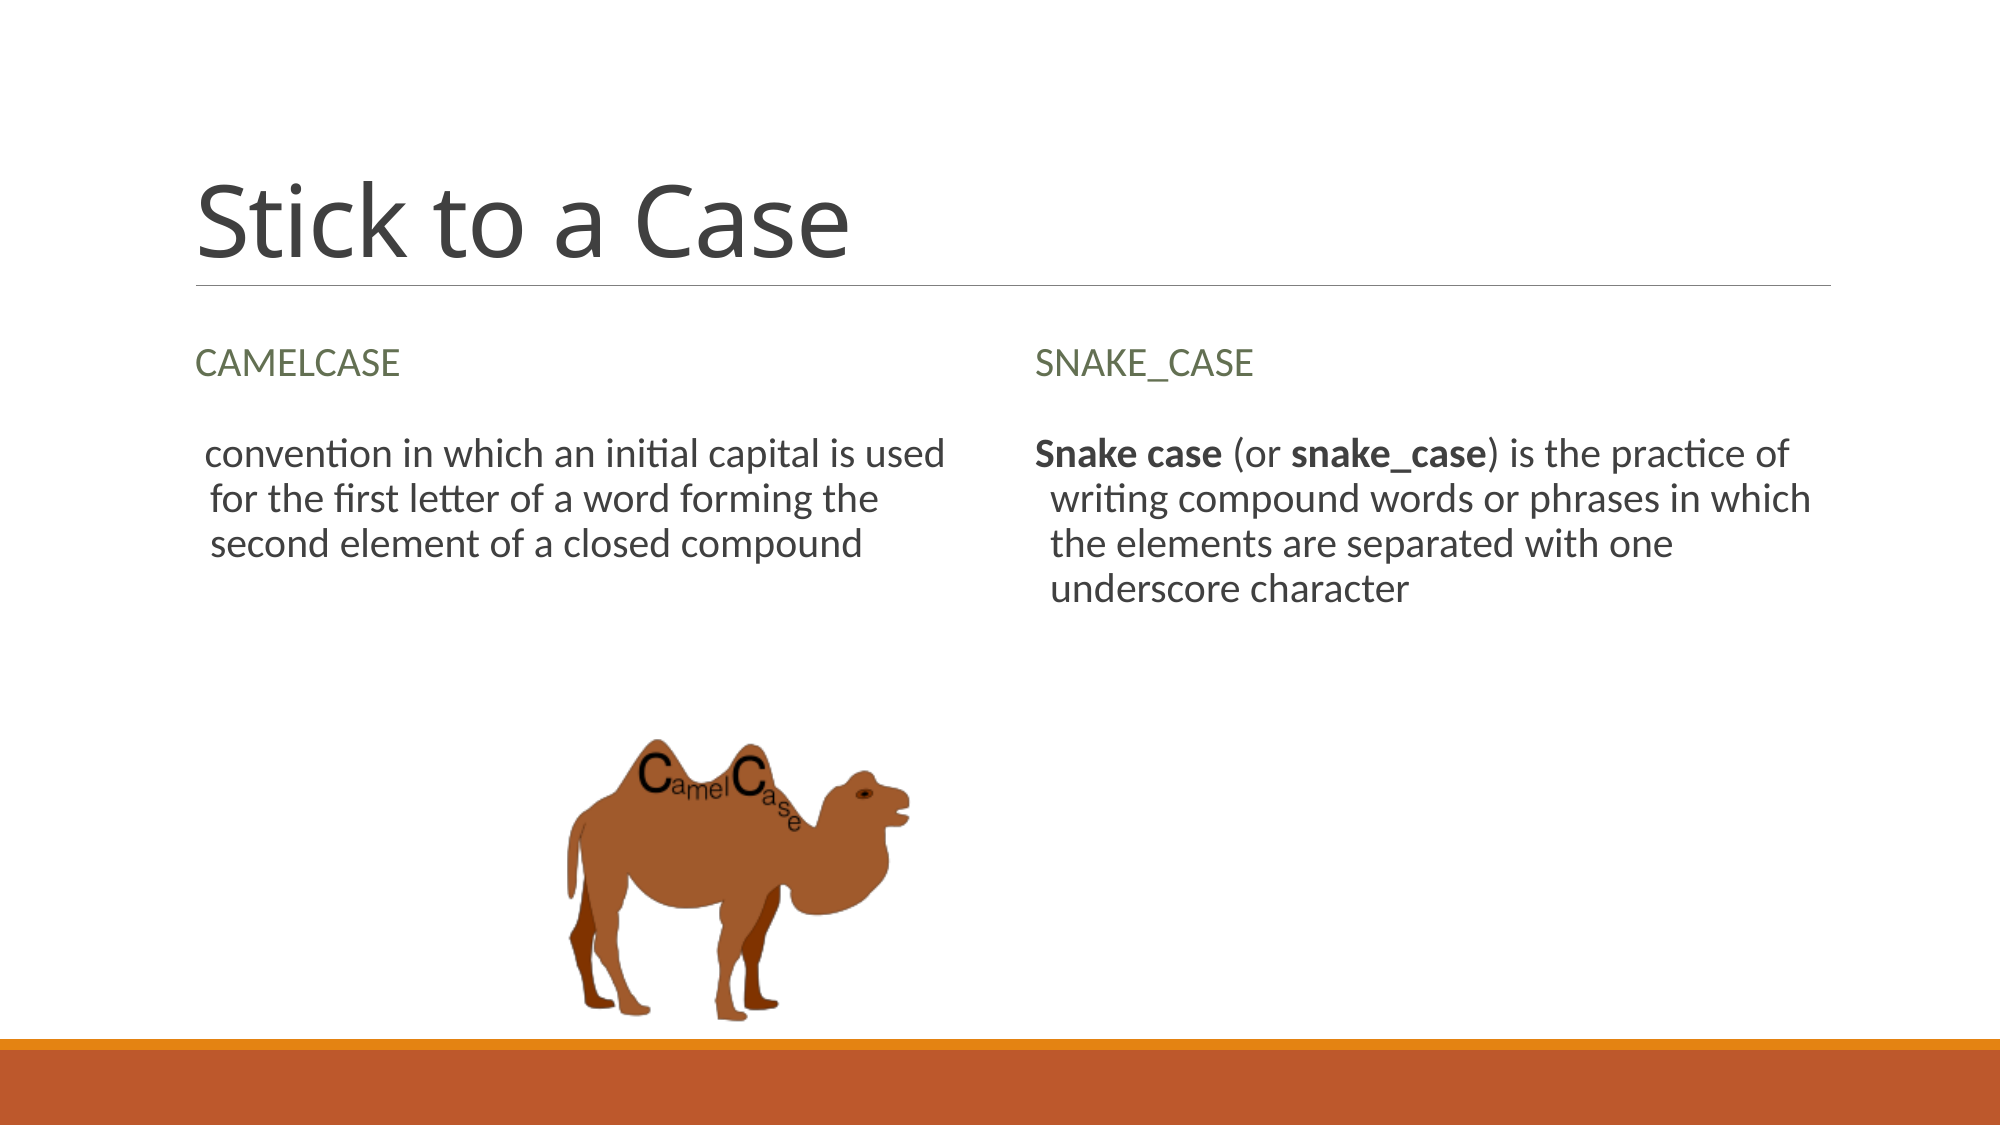

# Stick to a Case
CamelCase
snake_case
 convention in which an initial capital is used for the first letter of a word forming the second element of a closed compound
Snake case (or snake_case) is the practice of writing compound words or phrases in which the elements are separated with one underscore character